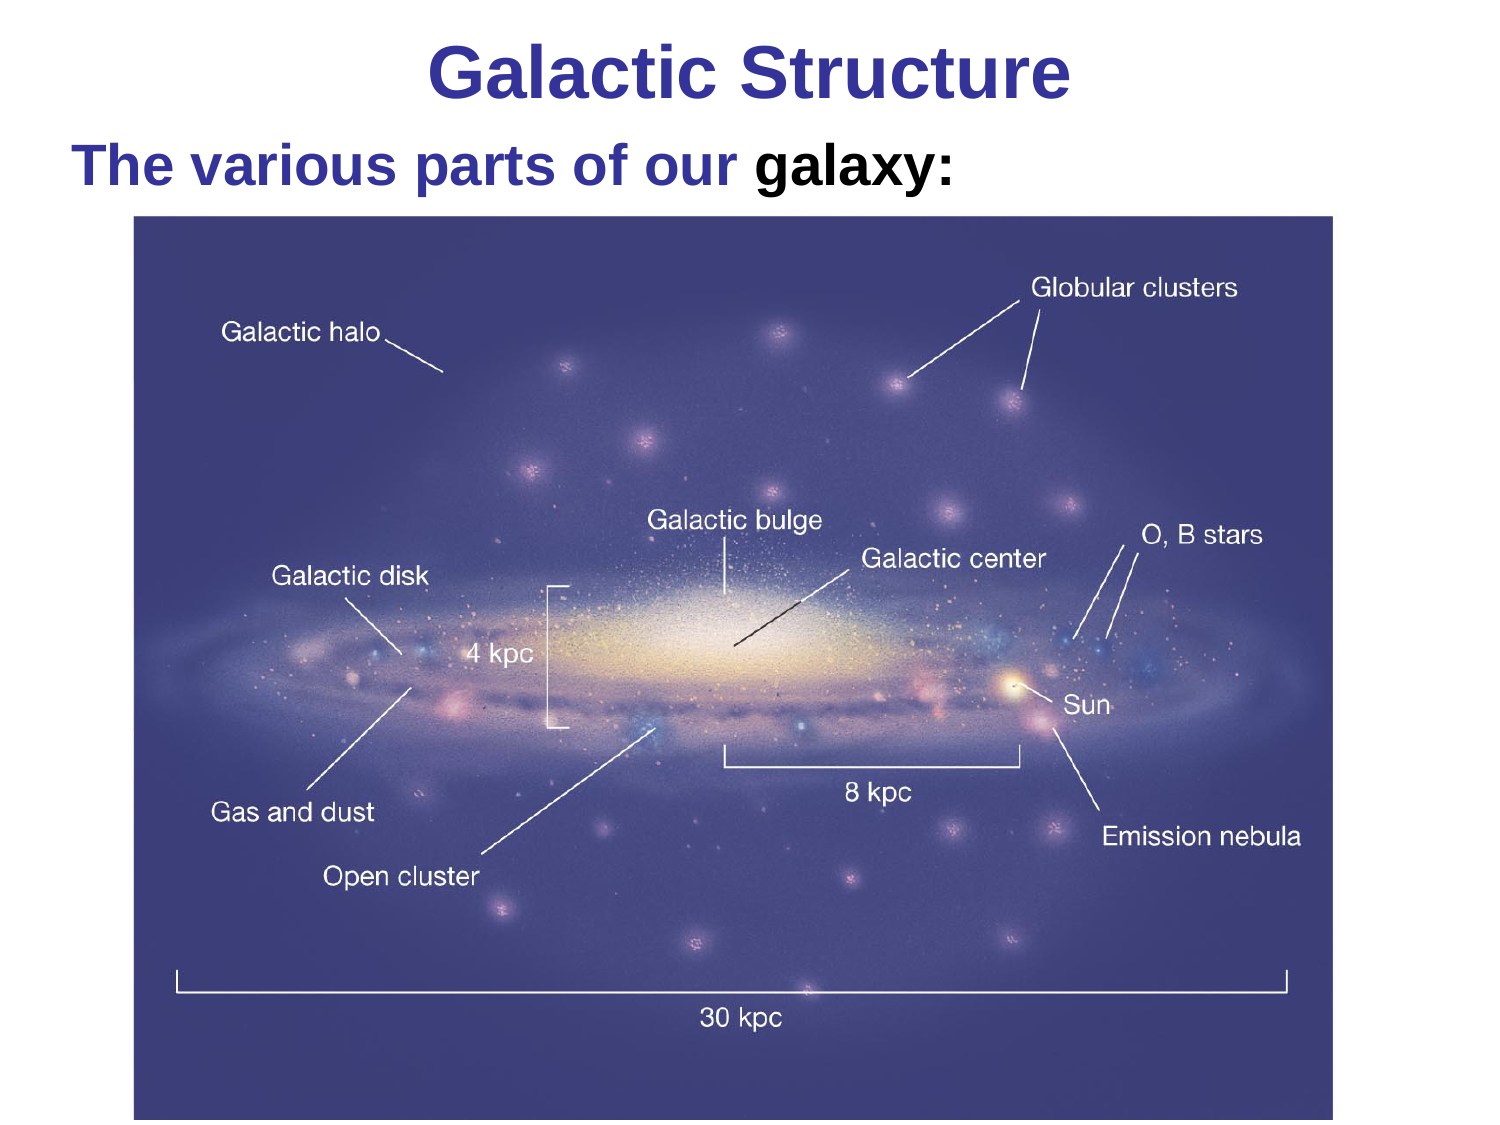

# Galactic Structure
The various parts of our galaxy: